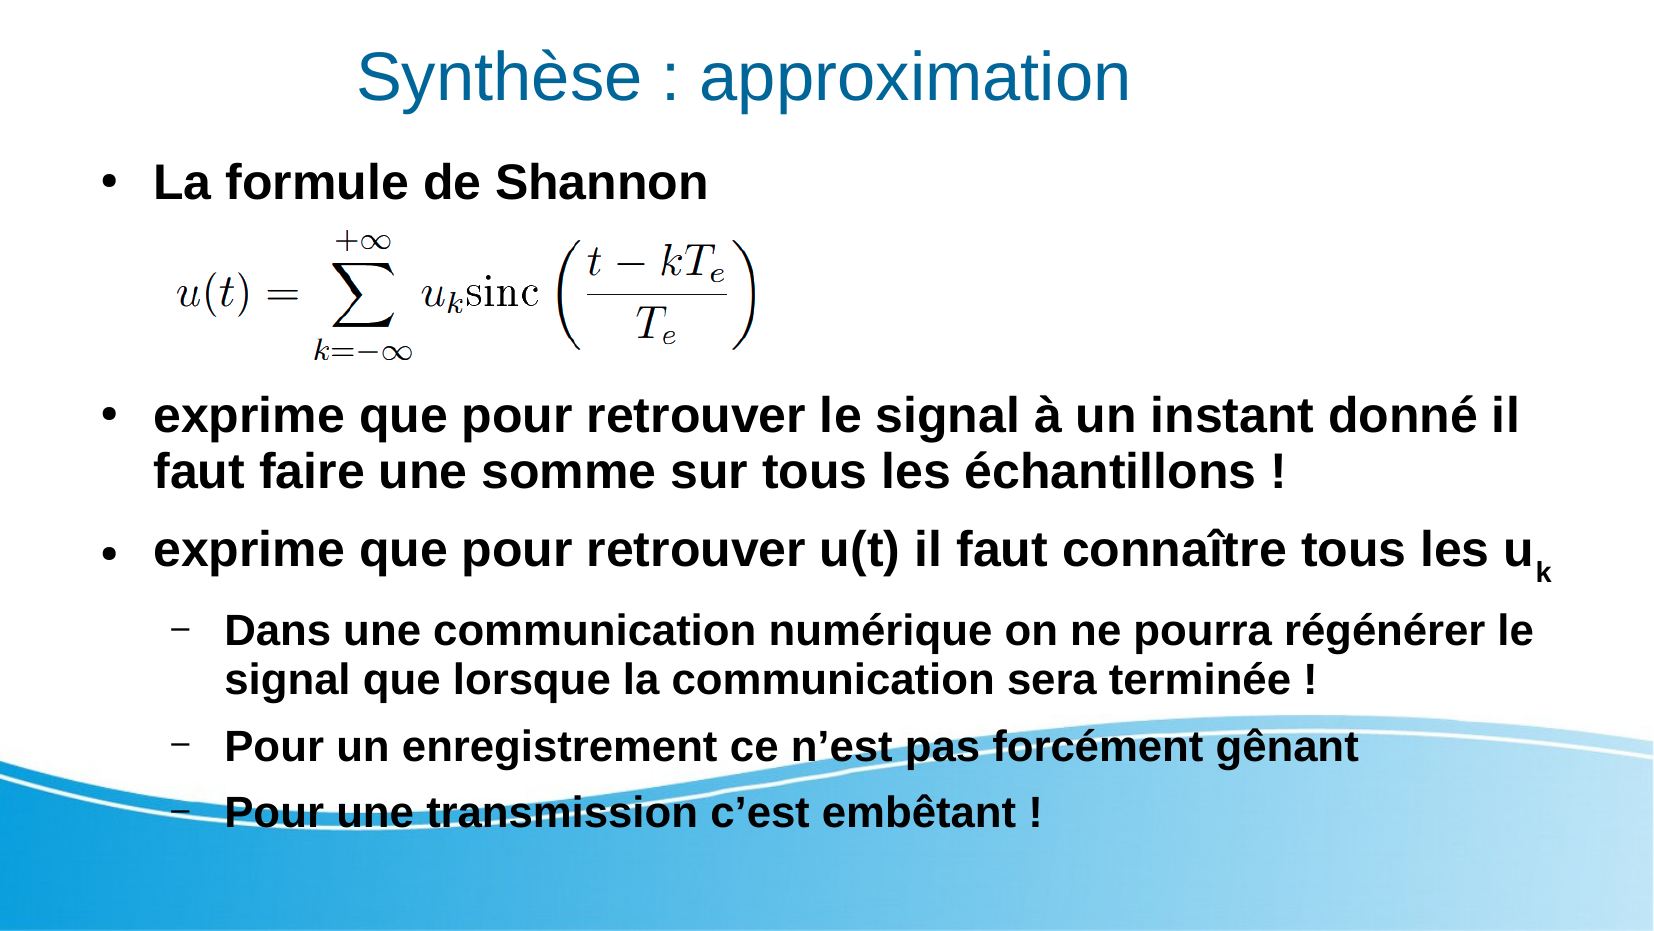

# Synthèse : approximation
La formule de Shannon
exprime que pour retrouver le signal à un instant donné il faut faire une somme sur tous les échantillons !
exprime que pour retrouver u(t) il faut connaître tous les uk
Dans une communication numérique on ne pourra régénérer le signal que lorsque la communication sera terminée !
Pour un enregistrement ce n’est pas forcément gênant
Pour une transmission c’est embêtant !